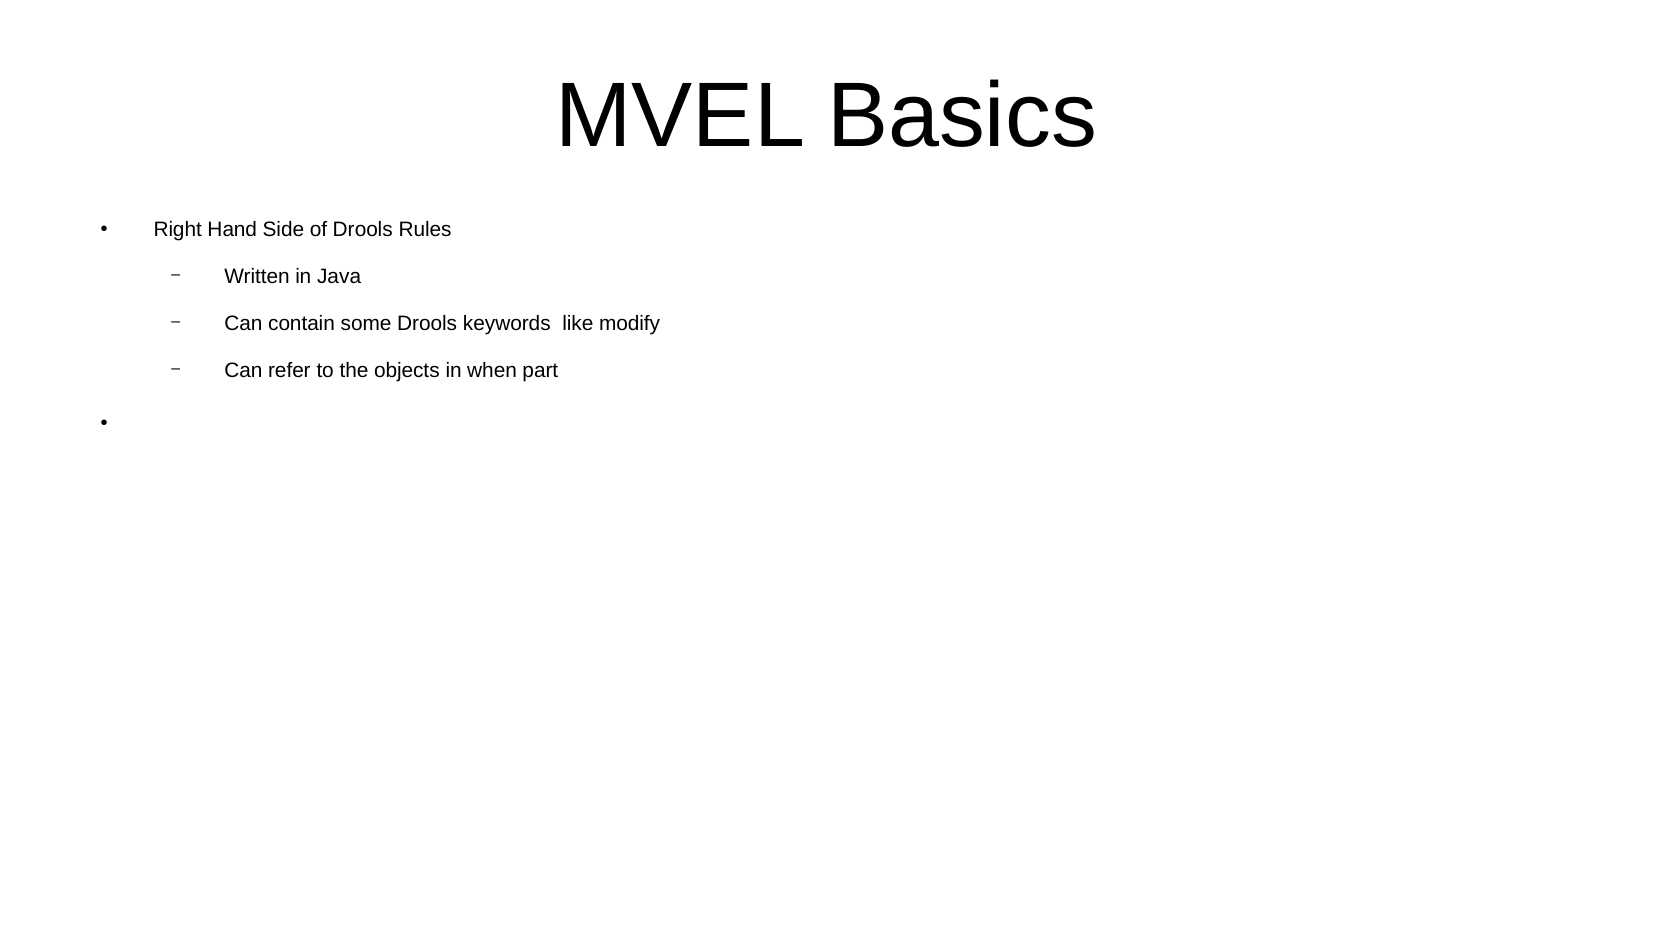

# MVEL Basics
Right Hand Side of Drools Rules
Written in Java
Can contain some Drools keywords like modify
Can refer to the objects in when part